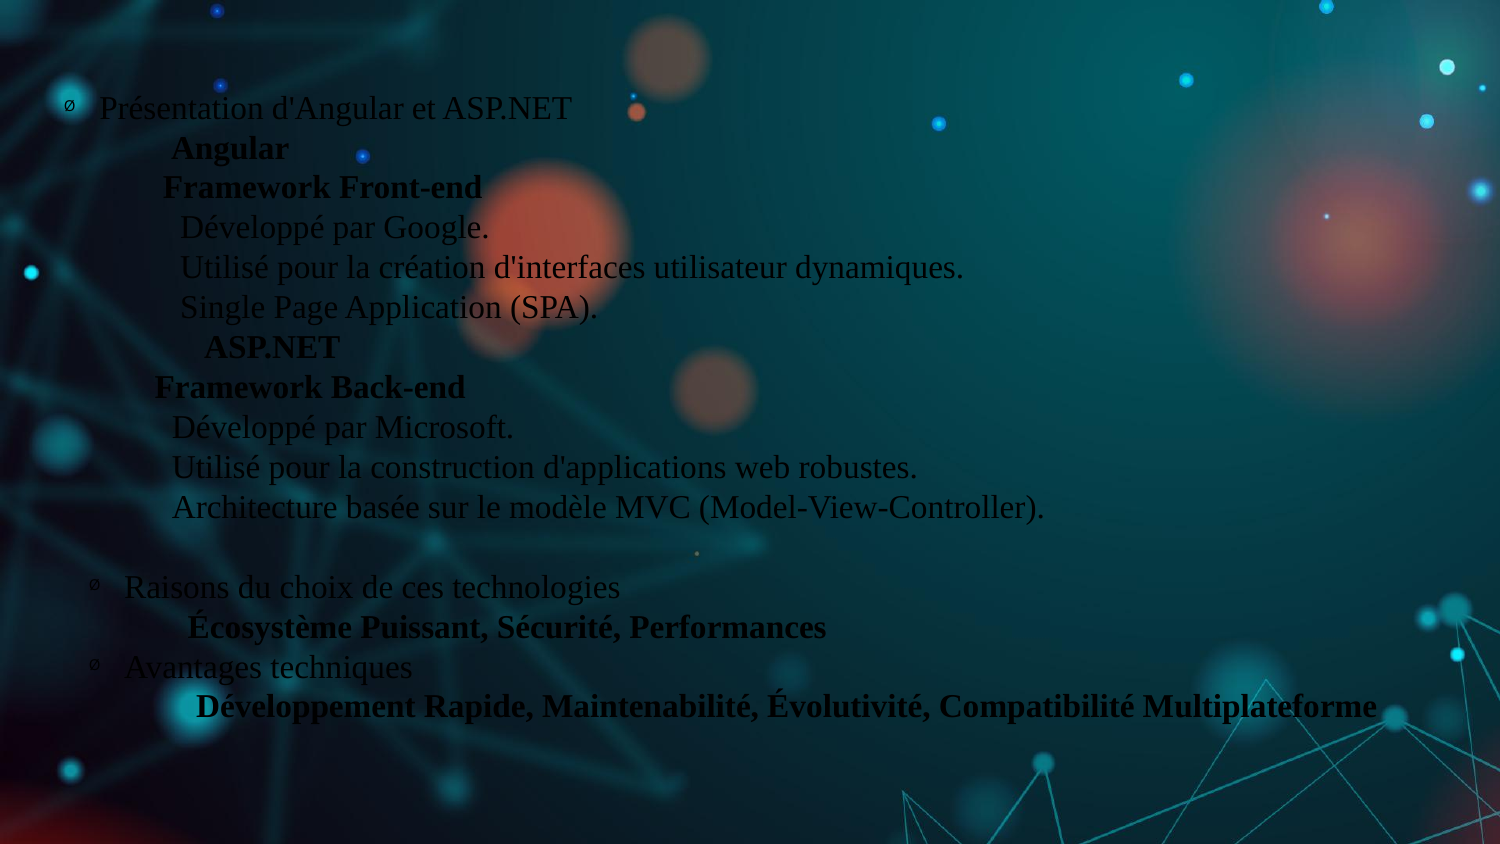

# Présentation d'Angular et ASP.NET
 Angular
 Framework Front-end
 Développé par Google.
 Utilisé pour la création d'interfaces utilisateur dynamiques.
 Single Page Application (SPA).
 ASP.NET
 Framework Back-end
 Développé par Microsoft.
 Utilisé pour la construction d'applications web robustes.
 Architecture basée sur le modèle MVC (Model-View-Controller).
Raisons du choix de ces technologies
 Écosystème Puissant, Sécurité, Performances
Avantages techniques
 Développement Rapide, Maintenabilité, Évolutivité, Compatibilité Multiplateforme